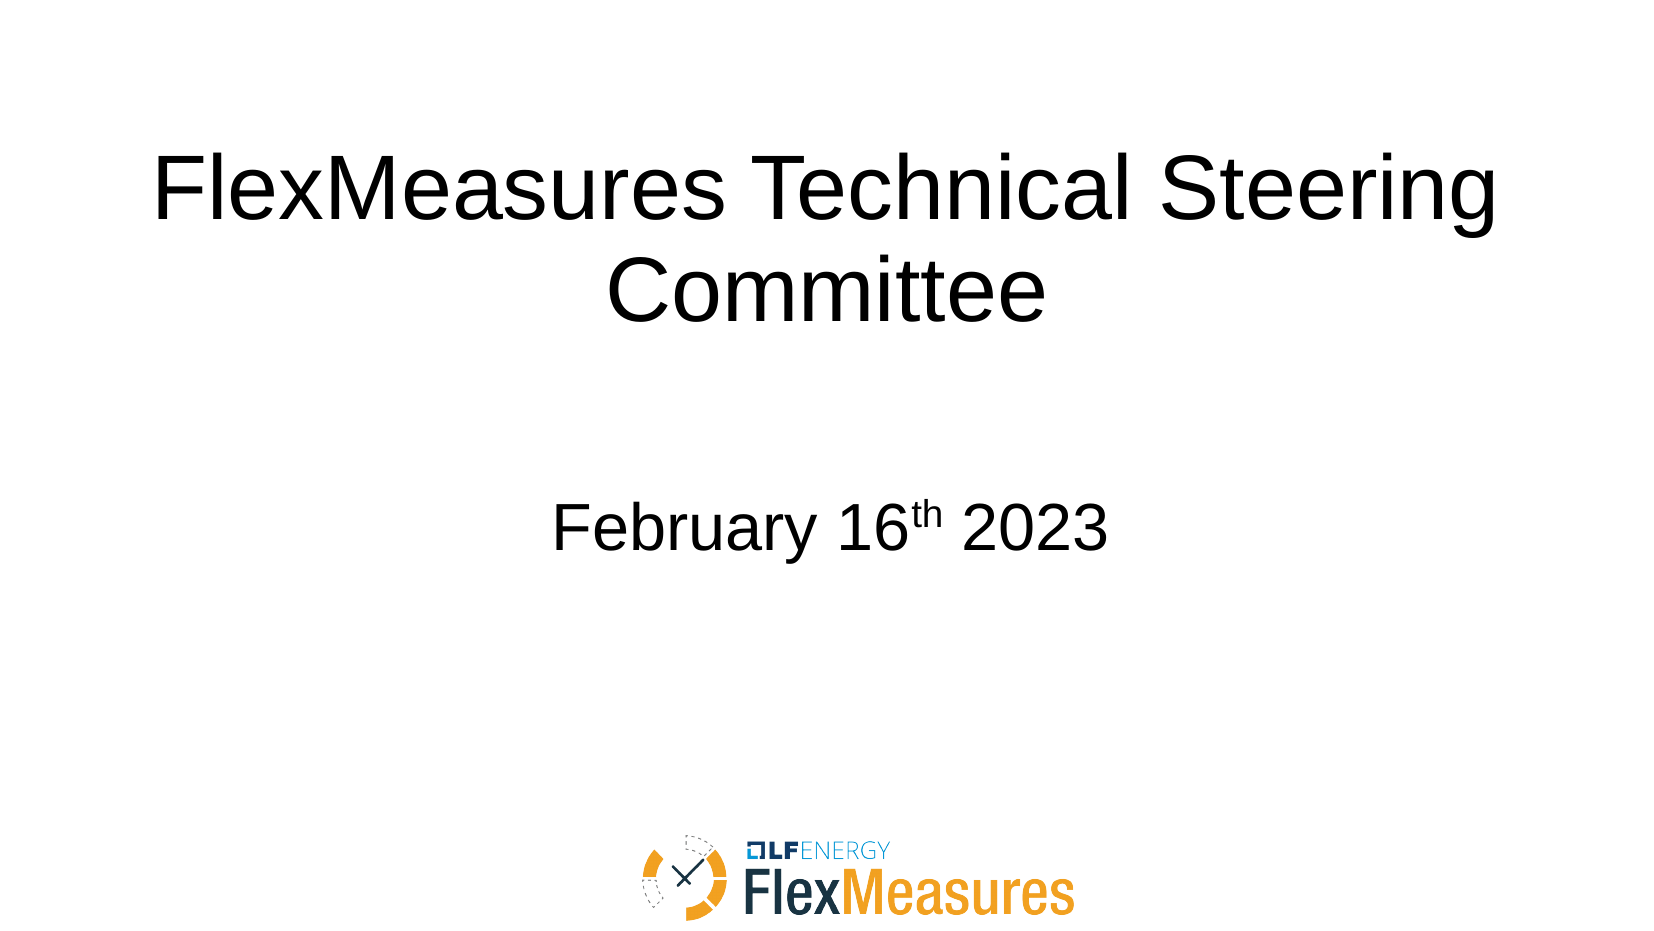

# FlexMeasures Technical Steering Committee
February 16th 2023